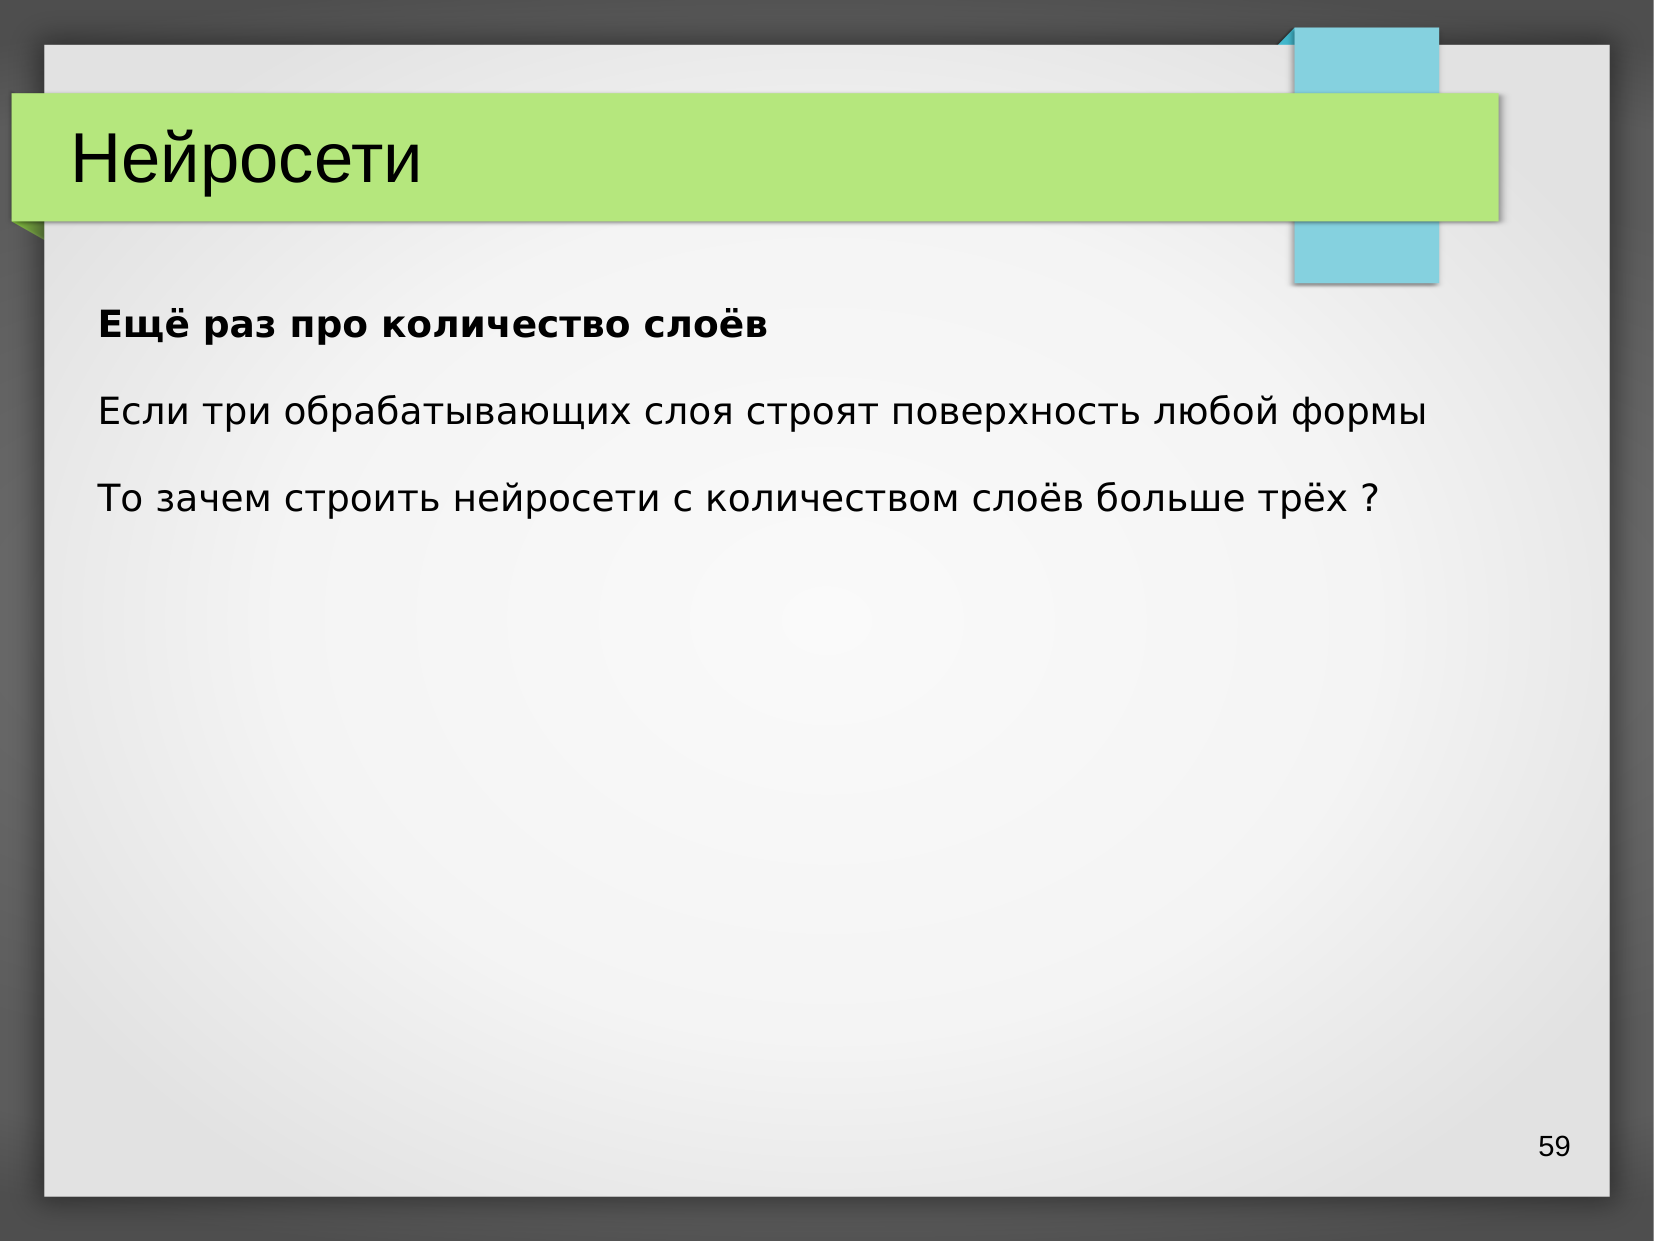

# Нейросети
Ещё раз про количество слоёв
Если три обрабатывающих слоя строят поверхность любой формы
То зачем строить нейросети с количеством слоёв больше трёх ?
59